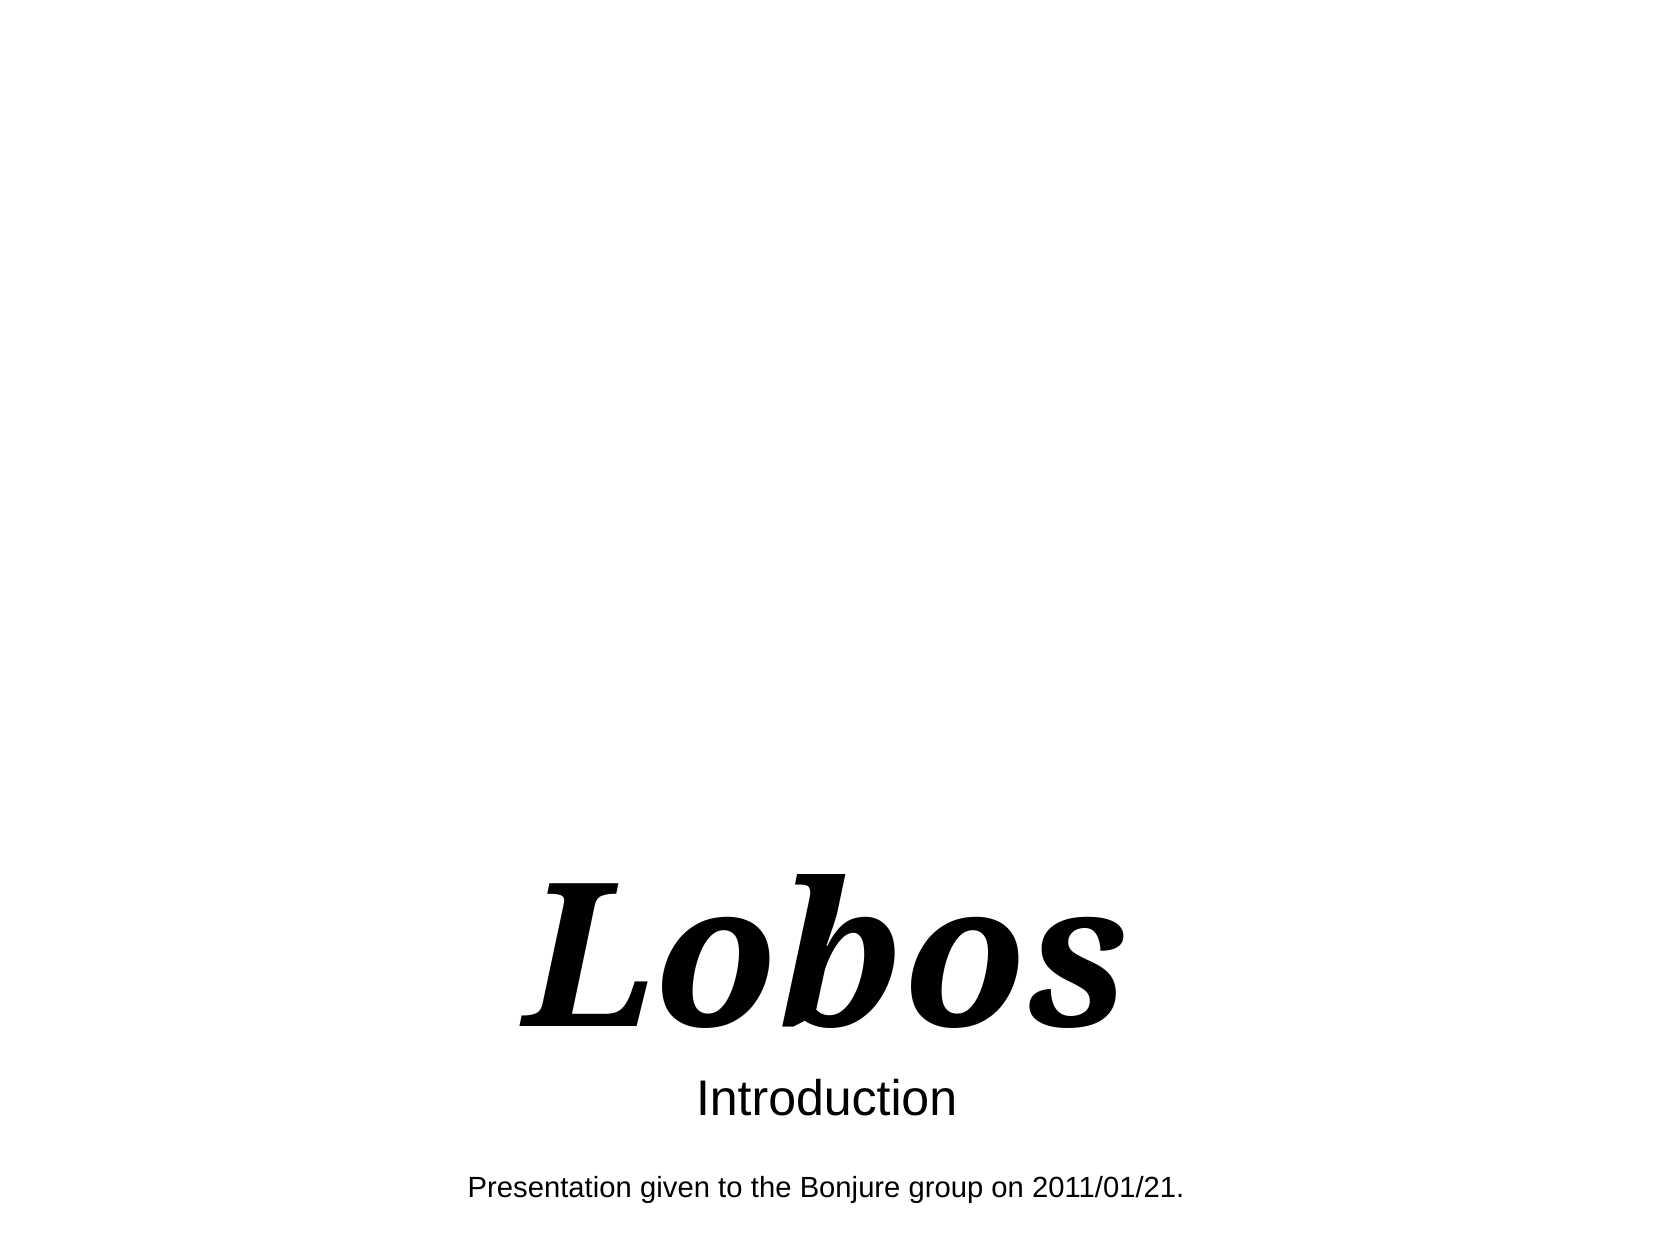

Lobos
Introduction
Presentation given to the Bonjure group on 2011/01/21.